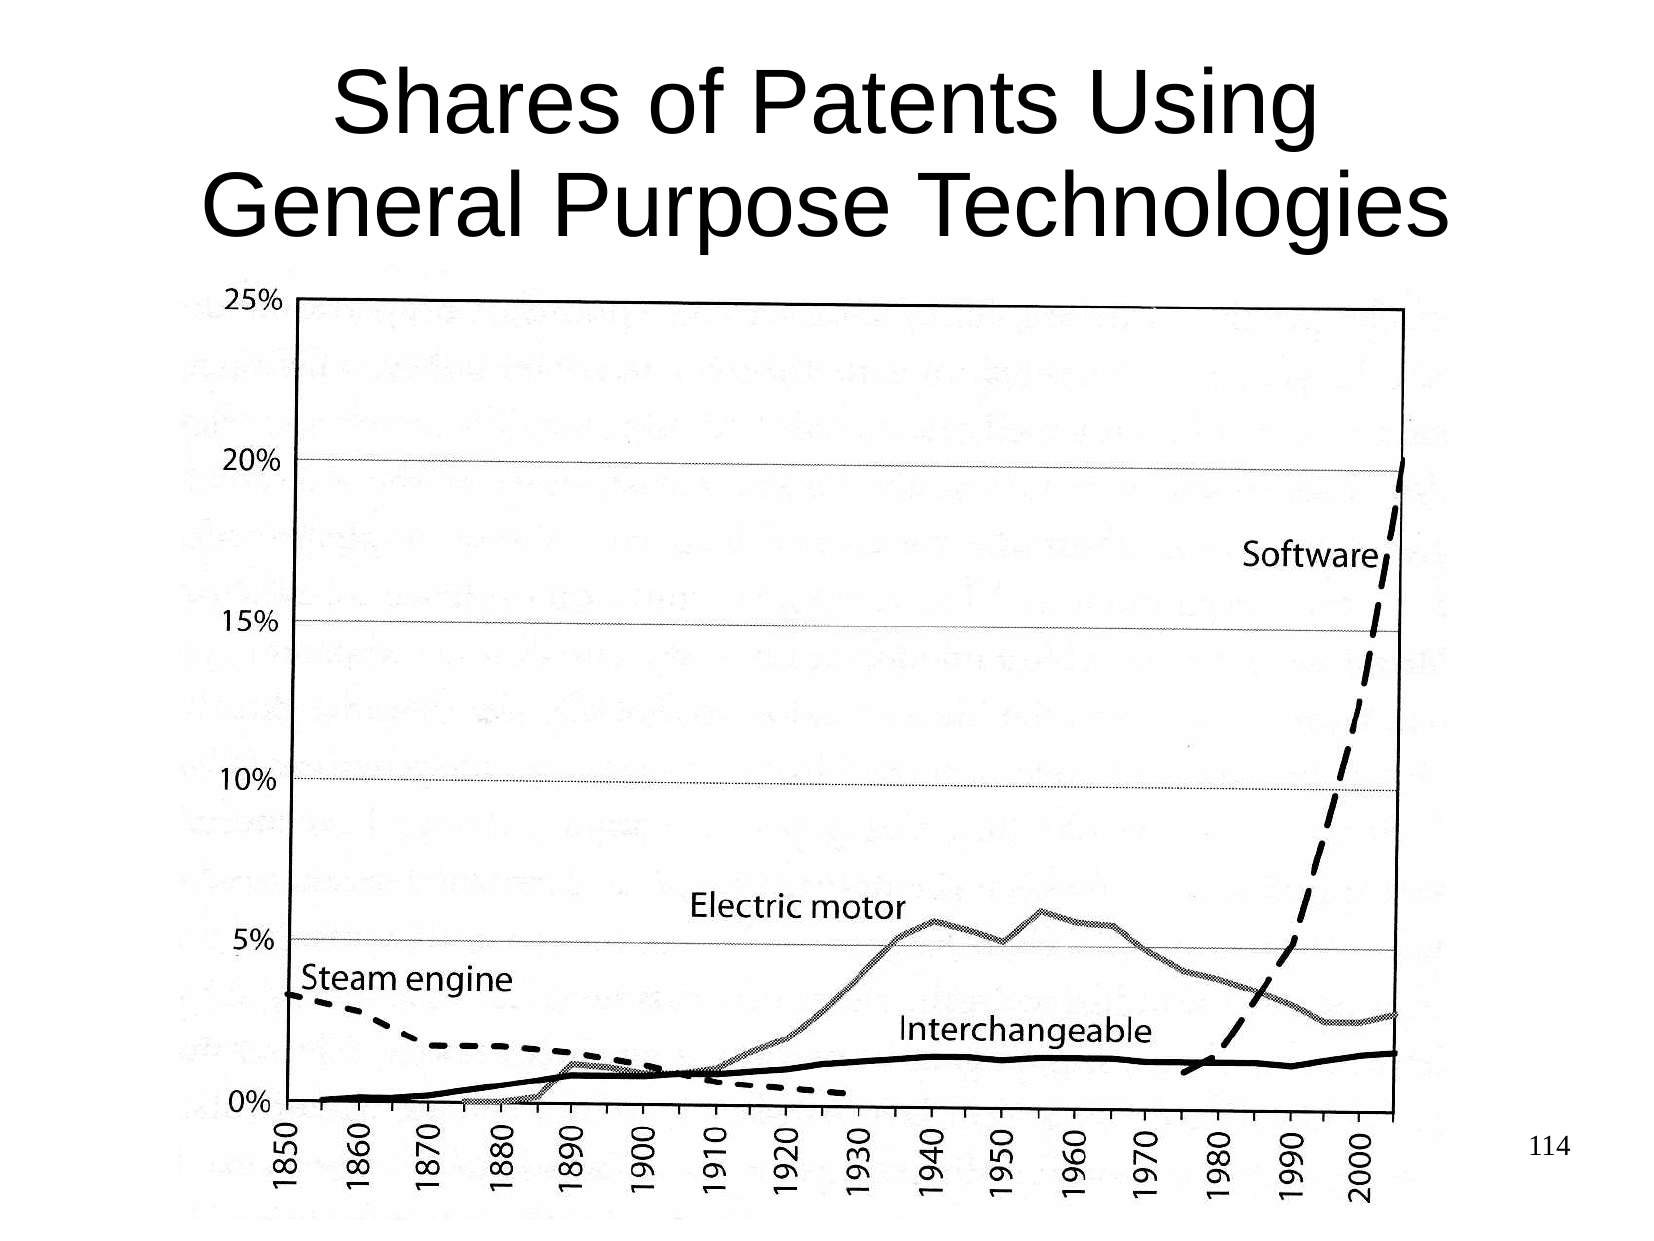

# Shares of Patents Using General Purpose Technologies
114